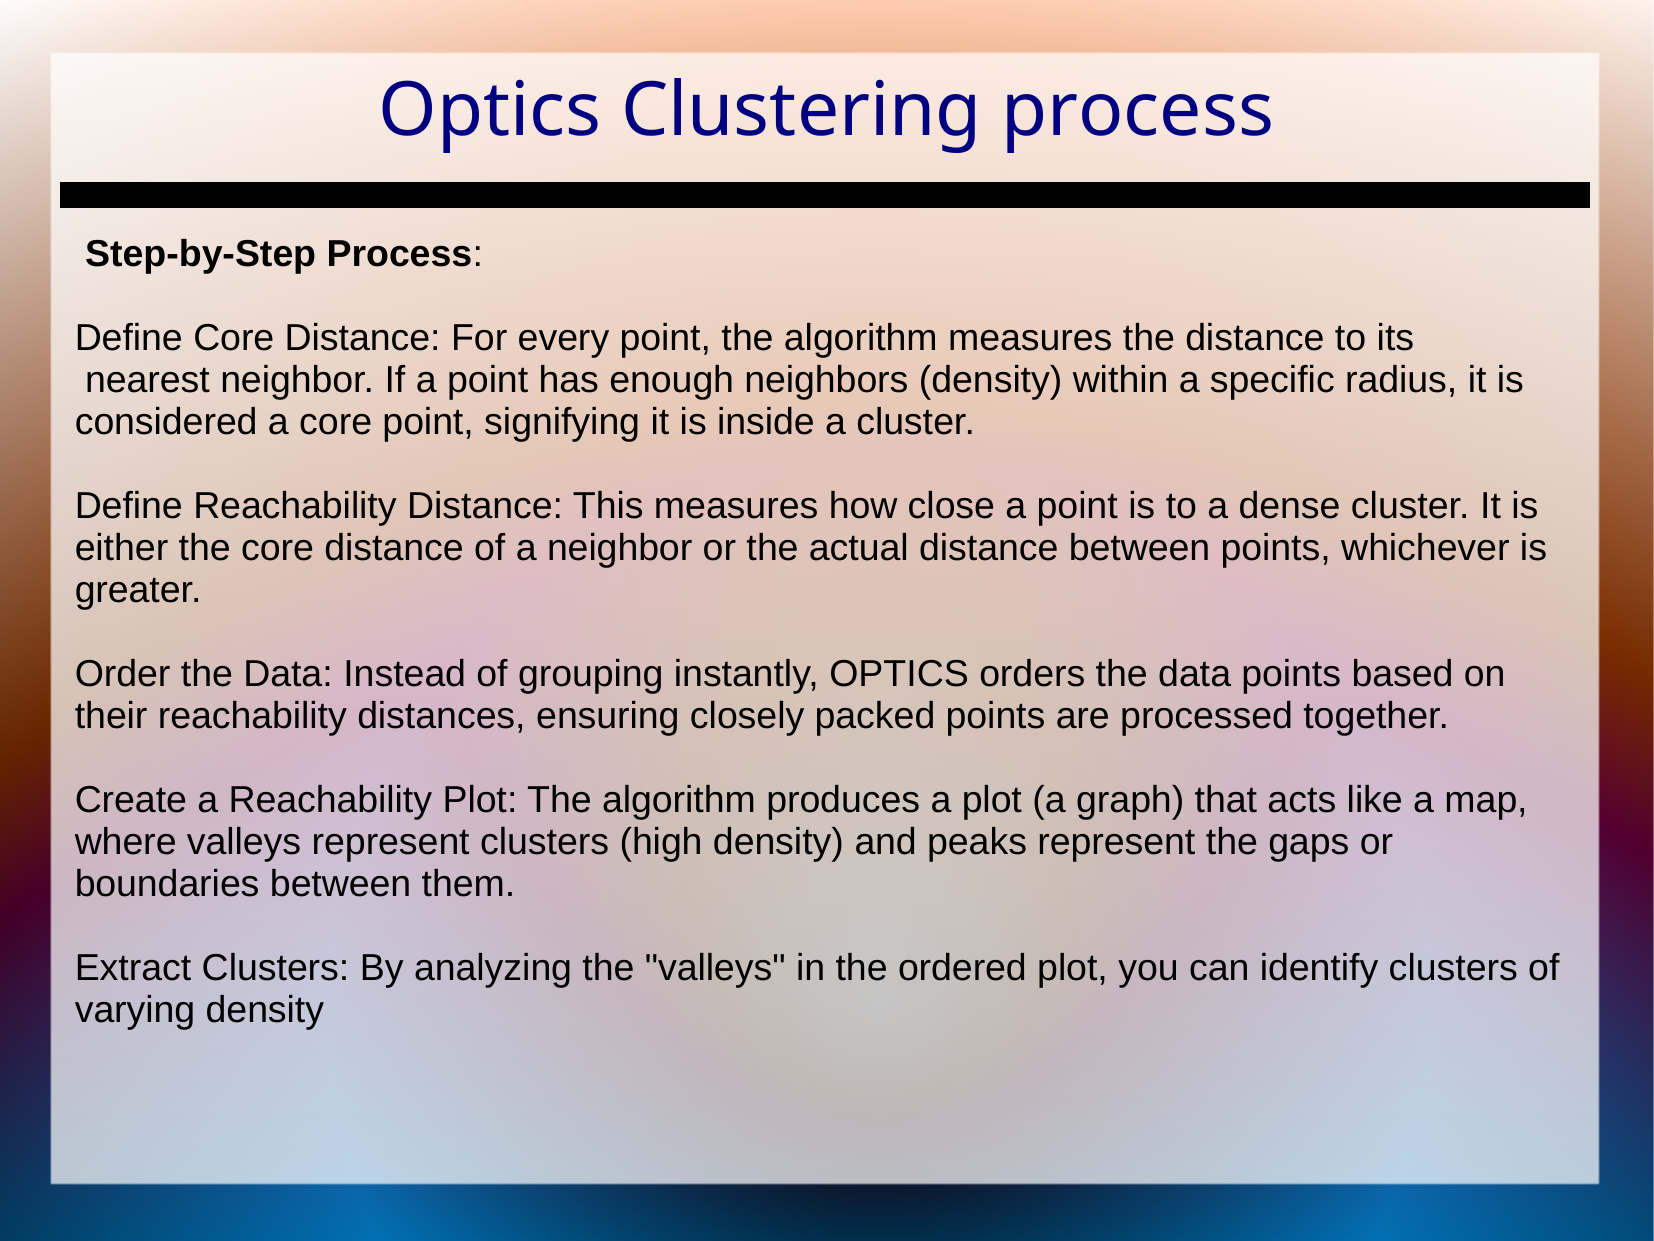

# Optics Clustering process
 Step-by-Step Process:
Define Core Distance: For every point, the algorithm measures the distance to its
 nearest neighbor. If a point has enough neighbors (density) within a specific radius, it is considered a core point, signifying it is inside a cluster.
Define Reachability Distance: This measures how close a point is to a dense cluster. It is either the core distance of a neighbor or the actual distance between points, whichever is greater.
Order the Data: Instead of grouping instantly, OPTICS orders the data points based on their reachability distances, ensuring closely packed points are processed together.
Create a Reachability Plot: The algorithm produces a plot (a graph) that acts like a map, where valleys represent clusters (high density) and peaks represent the gaps or boundaries between them.
Extract Clusters: By analyzing the "valleys" in the ordered plot, you can identify clusters of varying density